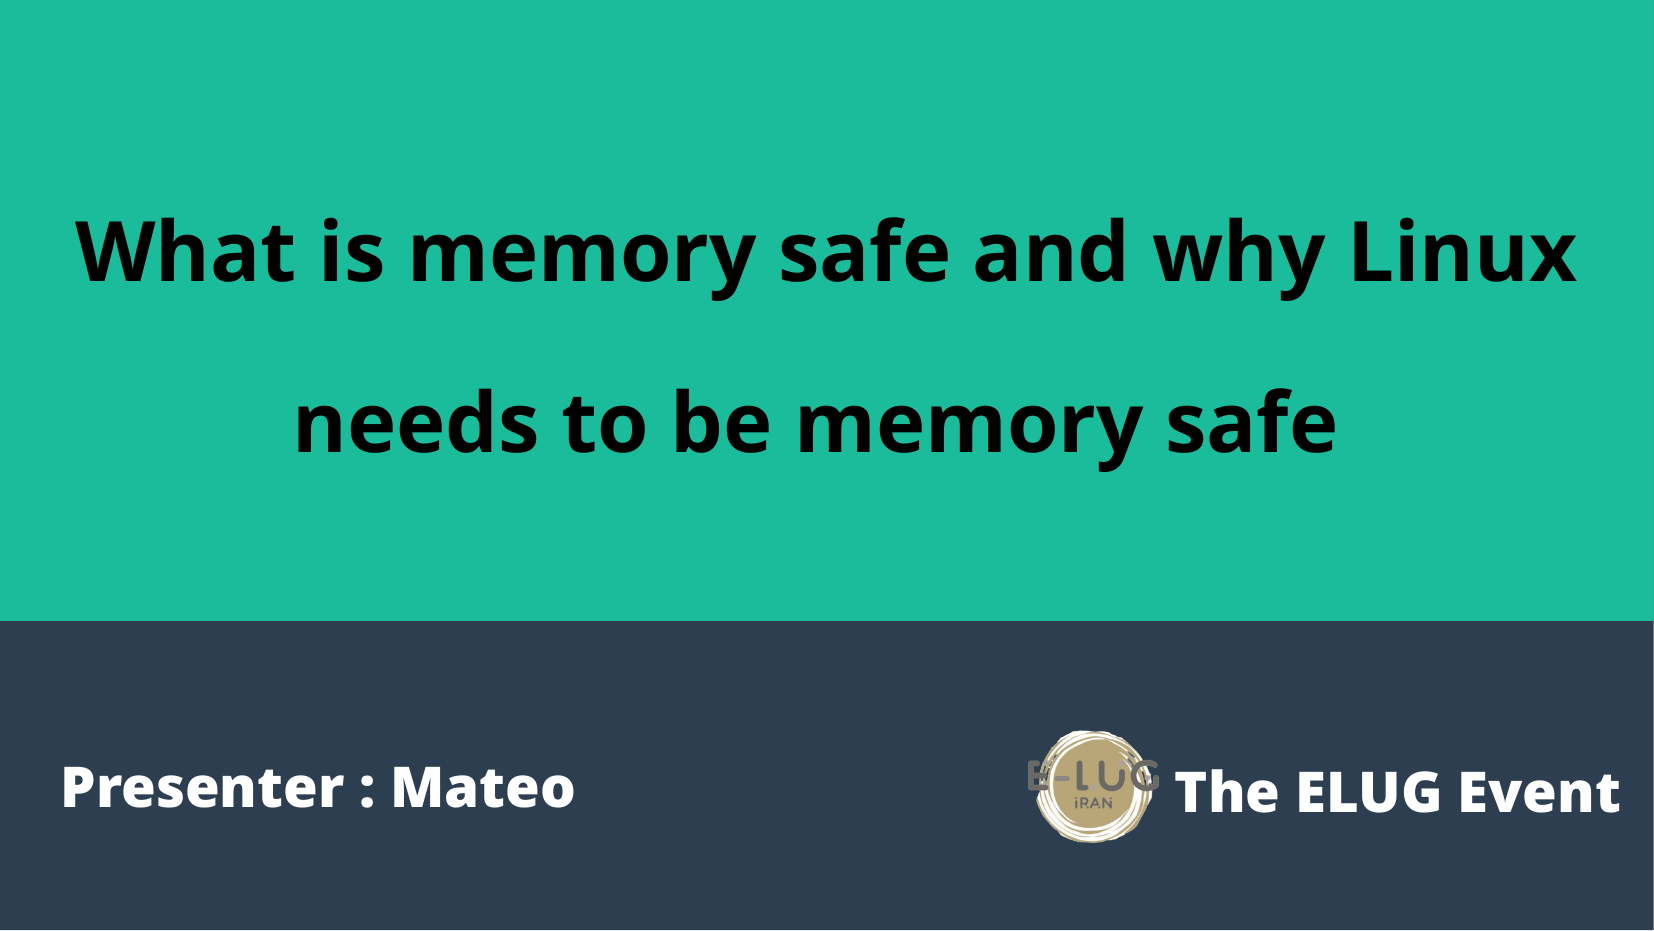

# What is memory safe and why Linux needs to be memory safe
Presenter : Mateo
The ELUG Event